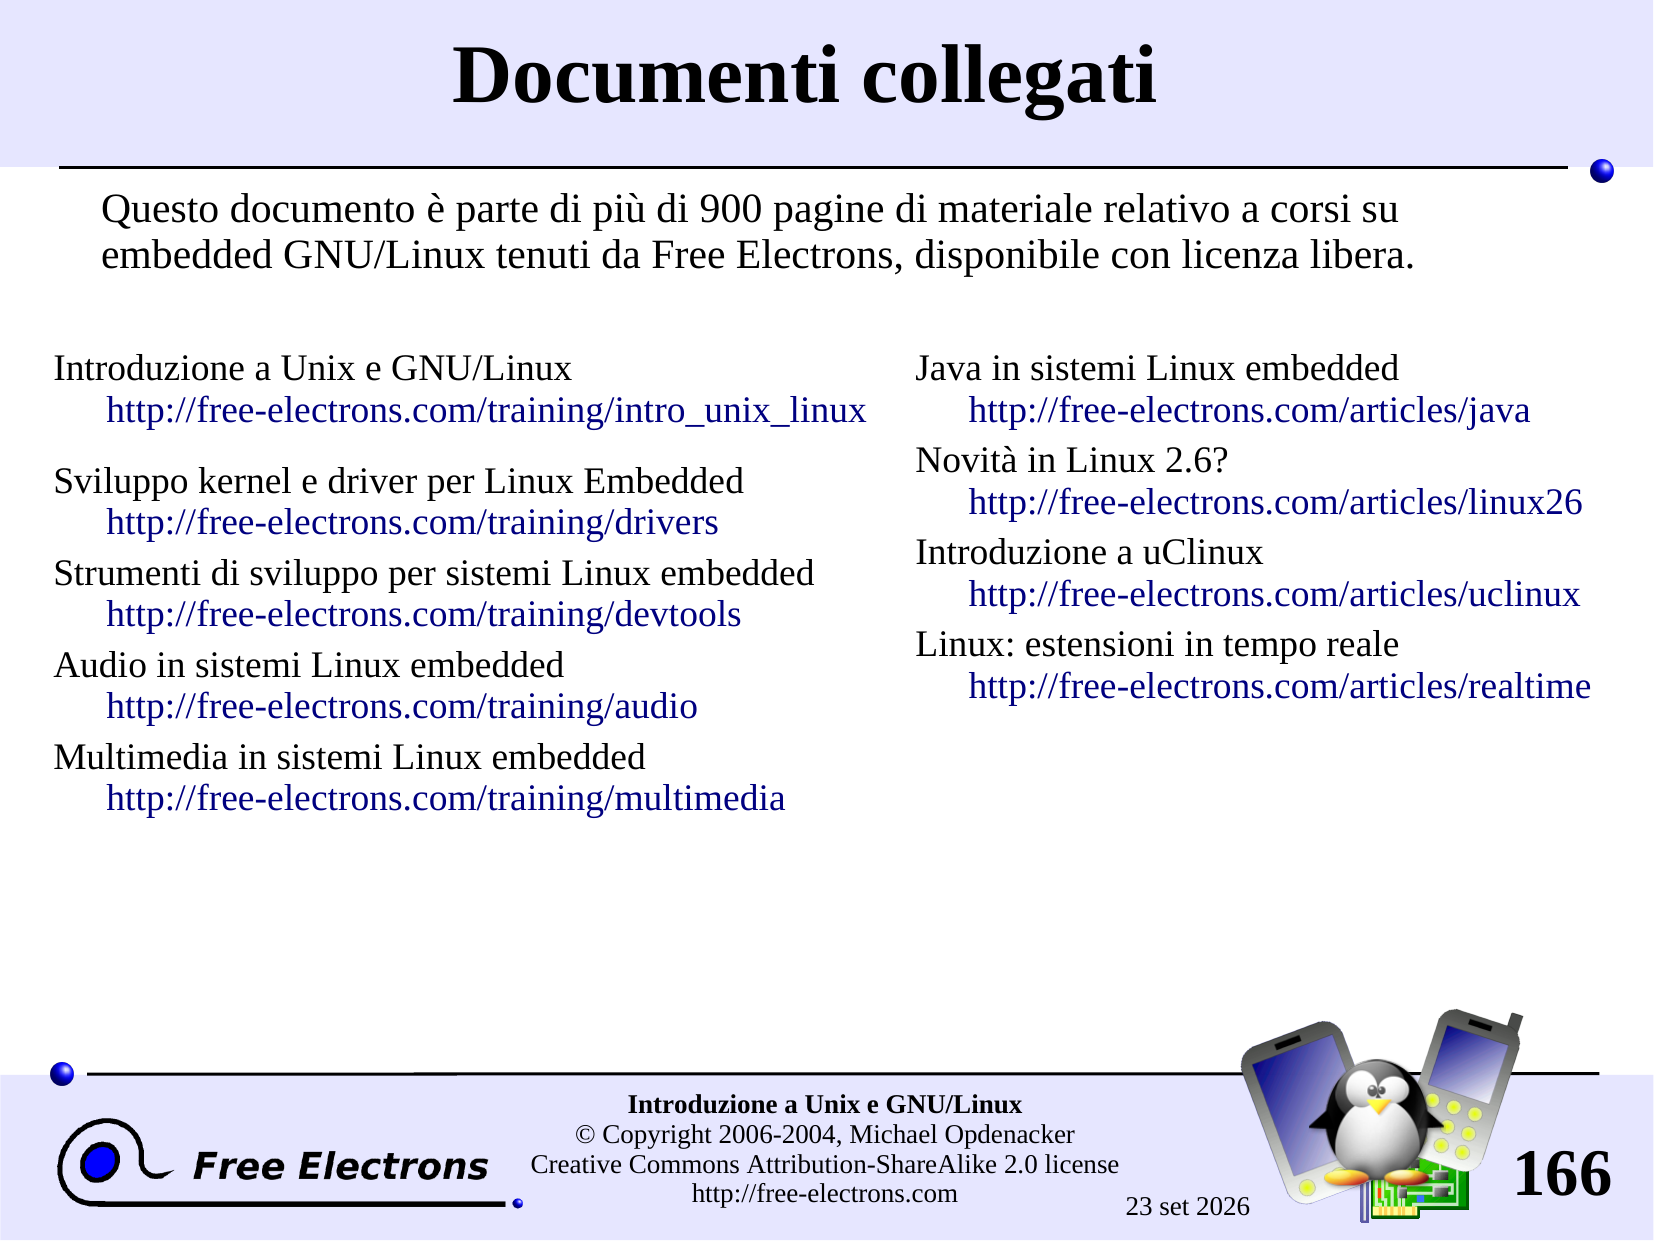

# Documenti collegati
Questo documento è parte di più di 900 pagine di materiale relativo a corsi su embedded GNU/Linux tenuti da Free Electrons, disponibile con licenza libera.
Introduzione a Unix e GNU/Linux
http://free-electrons.com/training/intro_unix_linux
Sviluppo kernel e driver per Linux Embedded
http://free-electrons.com/training/drivers
Strumenti di sviluppo per sistemi Linux embedded
http://free-electrons.com/training/devtools
Audio in sistemi Linux embedded
http://free-electrons.com/training/audio
Multimedia in sistemi Linux embedded
http://free-electrons.com/training/multimedia
Java in sistemi Linux embedded
http://free-electrons.com/articles/java
Novità in Linux 2.6?
http://free-electrons.com/articles/linux26
Introduzione a uClinux
http://free-electrons.com/articles/uclinux
Linux: estensioni in tempo reale
http://free-electrons.com/articles/realtime